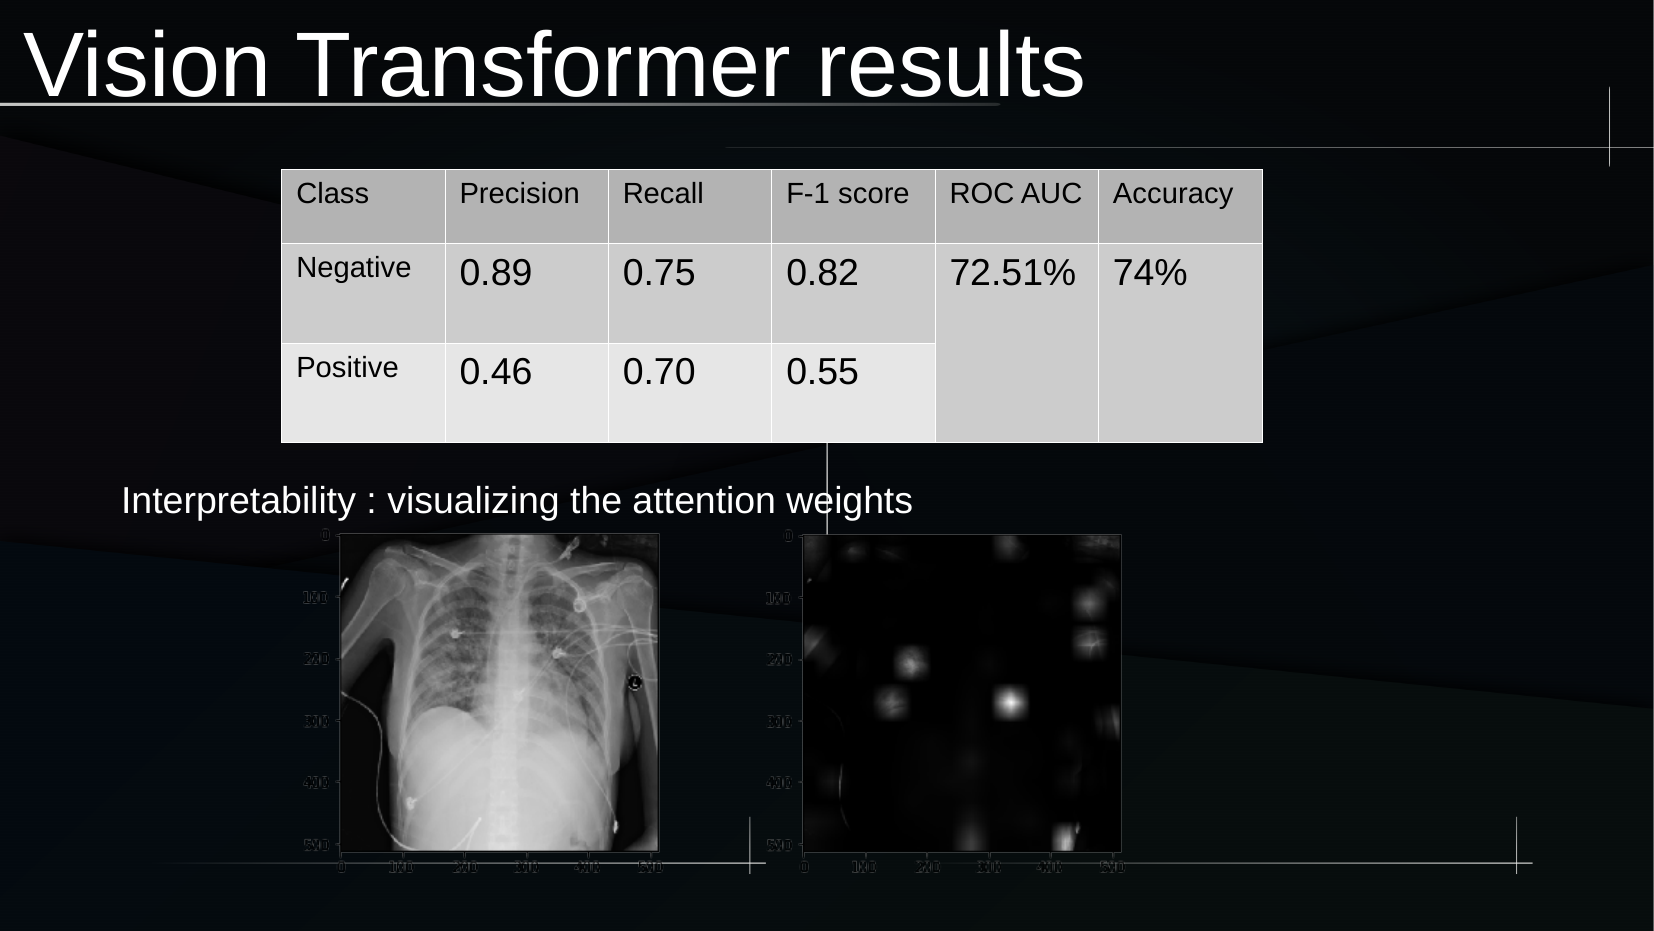

# Vision Transformer results
| Class | Precision | Recall | F-1 score | ROC AUC | Accuracy |
| --- | --- | --- | --- | --- | --- |
| Negative | 0.89 | 0.75 | 0.82 | 72.51% | 74% |
| Positive | 0.46 | 0.70 | 0.55 | | |
Interpretability : visualizing the attention weights